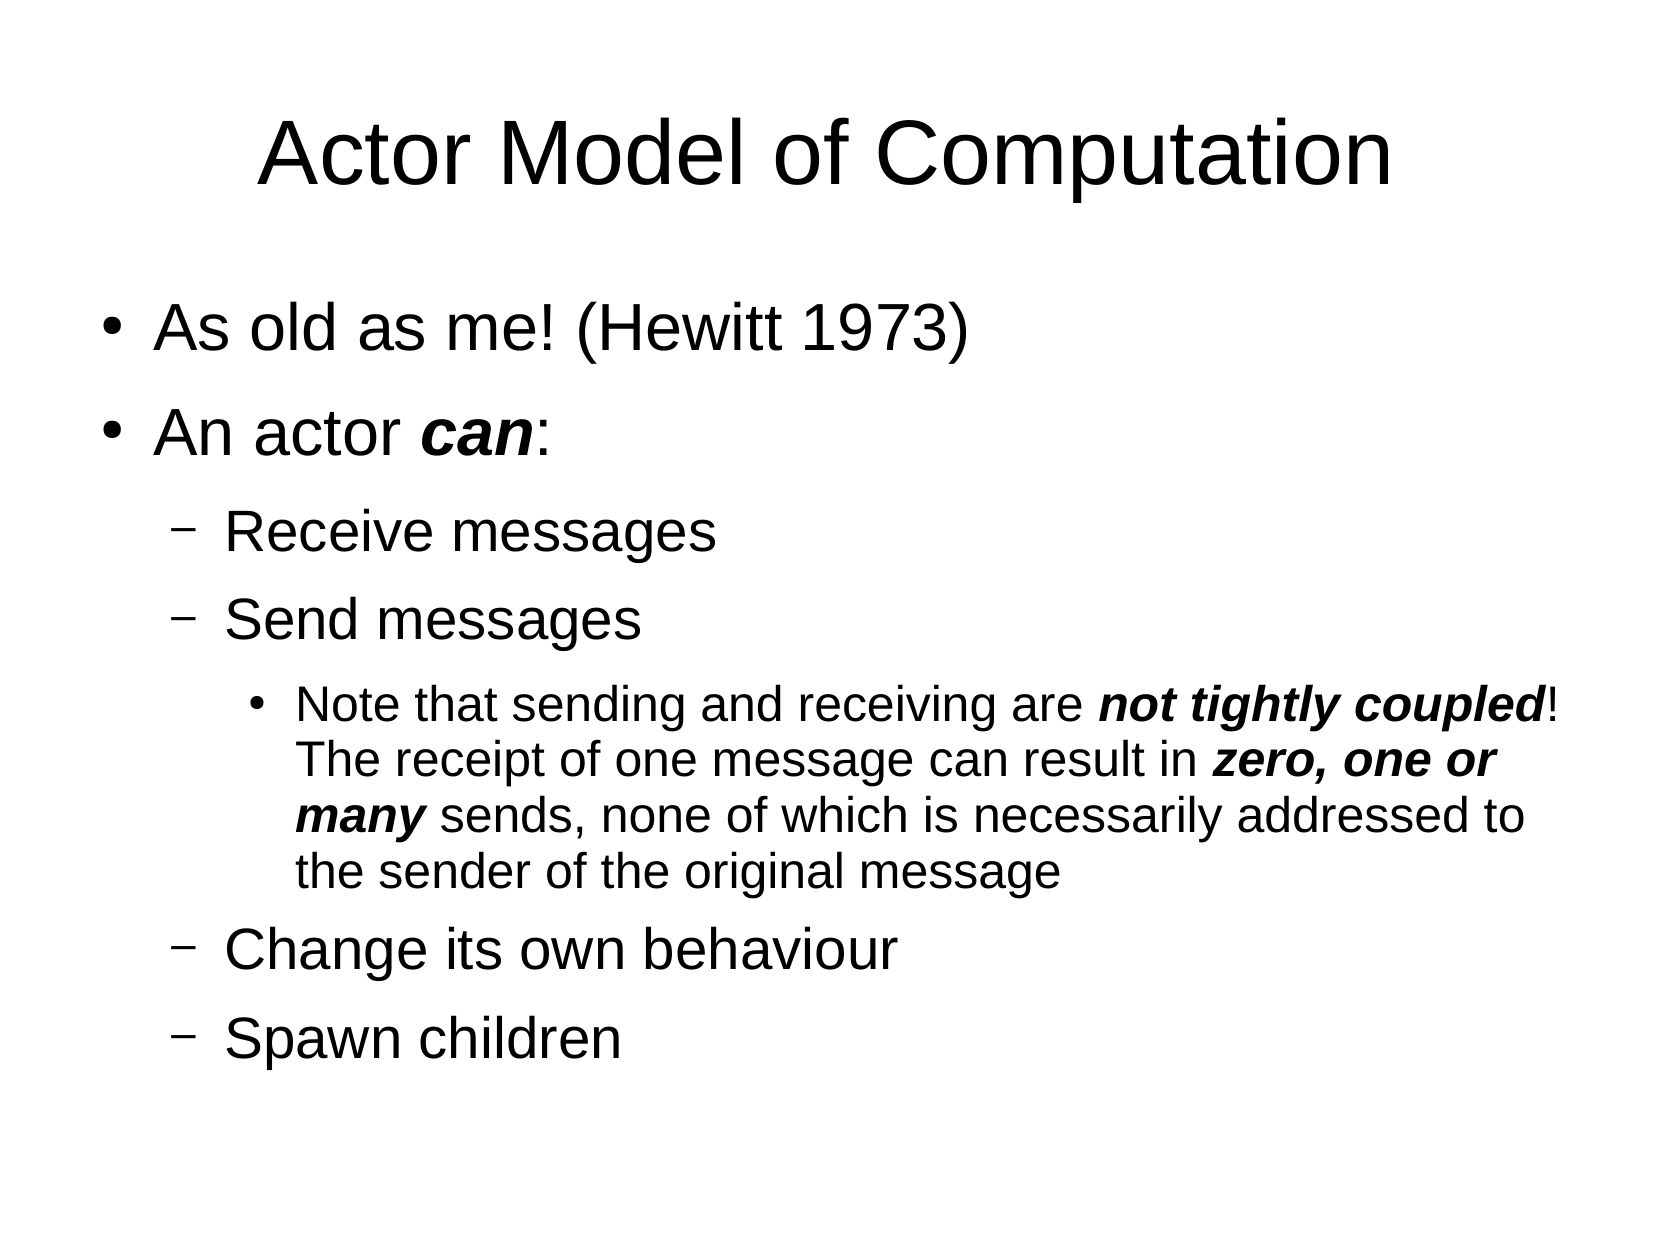

# Actor Model of Computation
As old as me! (Hewitt 1973)
An actor can:
Receive messages
Send messages
Note that sending and receiving are not tightly coupled! The receipt of one message can result in zero, one or many sends, none of which is necessarily addressed to the sender of the original message
Change its own behaviour
Spawn children